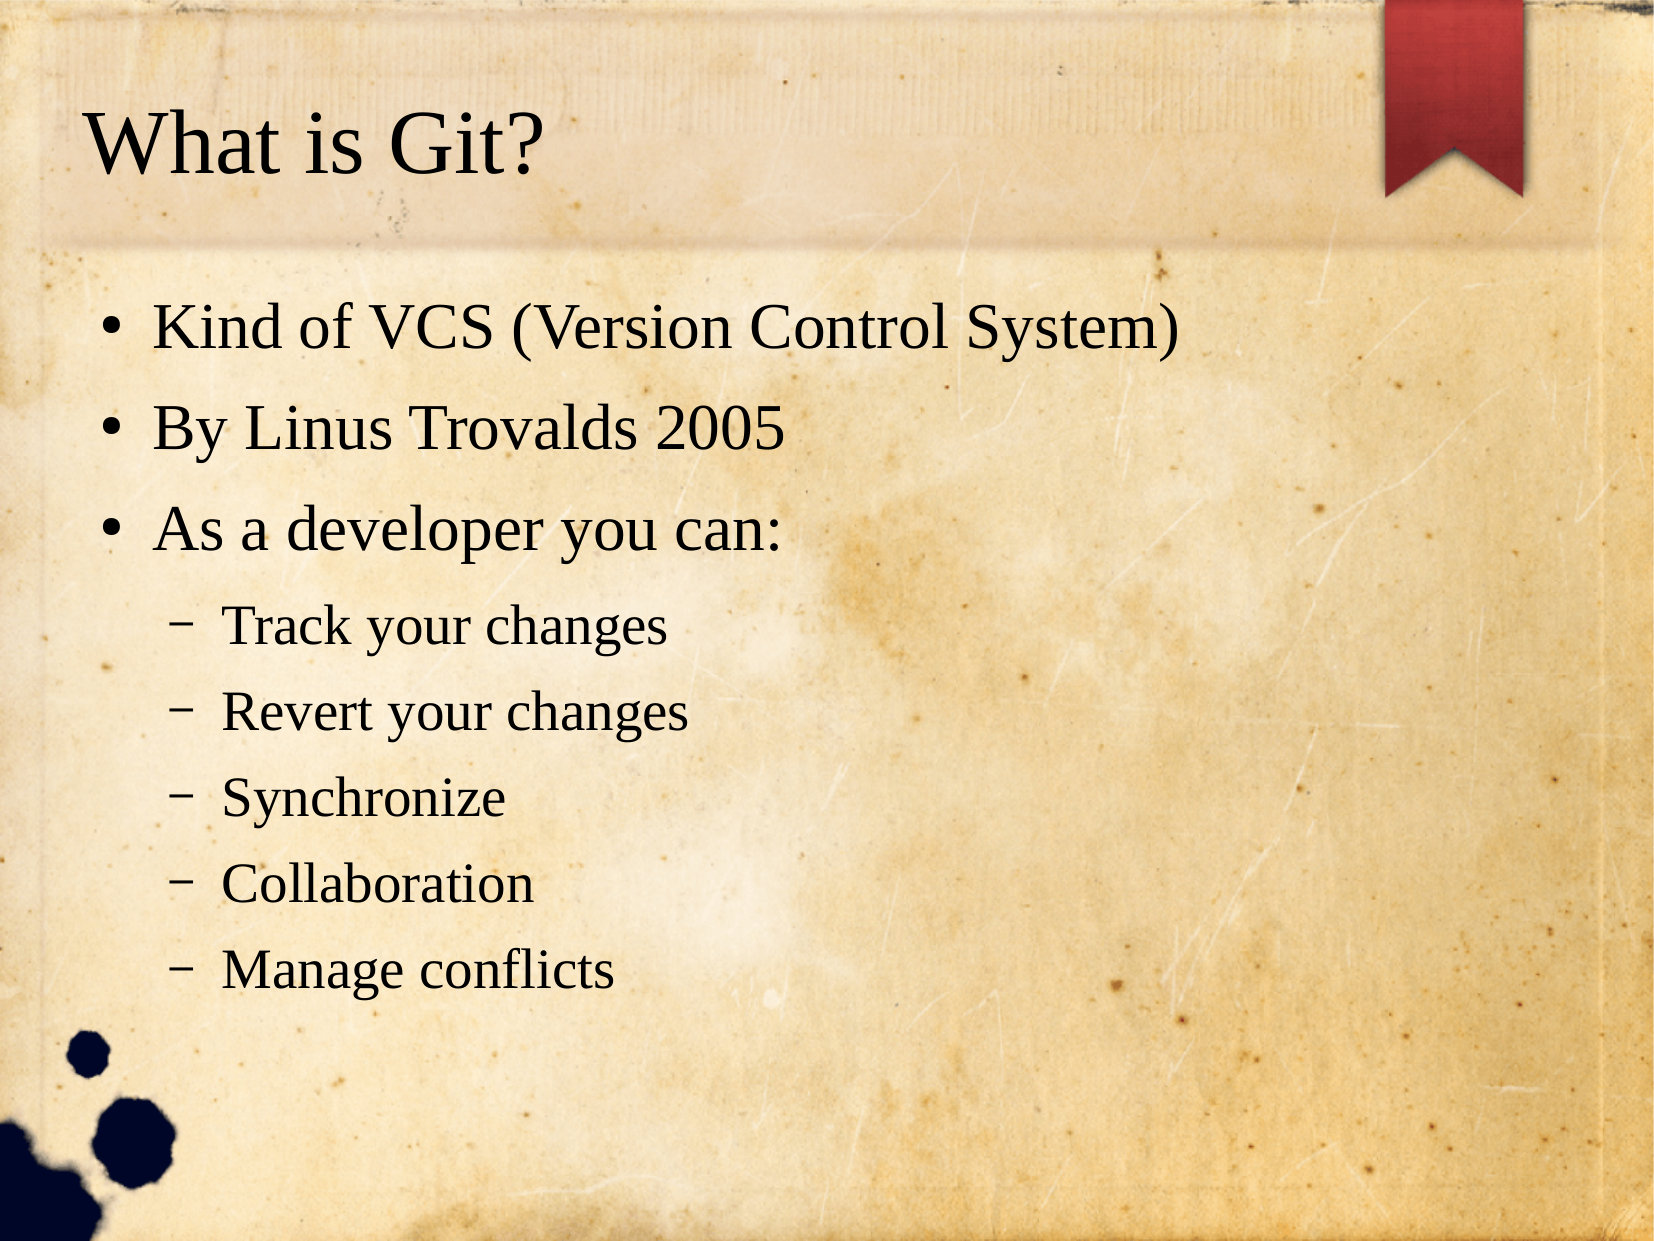

# What is Git?
Kind of VCS (Version Control System)
By Linus Trovalds 2005
As a developer you can:
Track your changes
Revert your changes
Synchronize
Collaboration
Manage conflicts